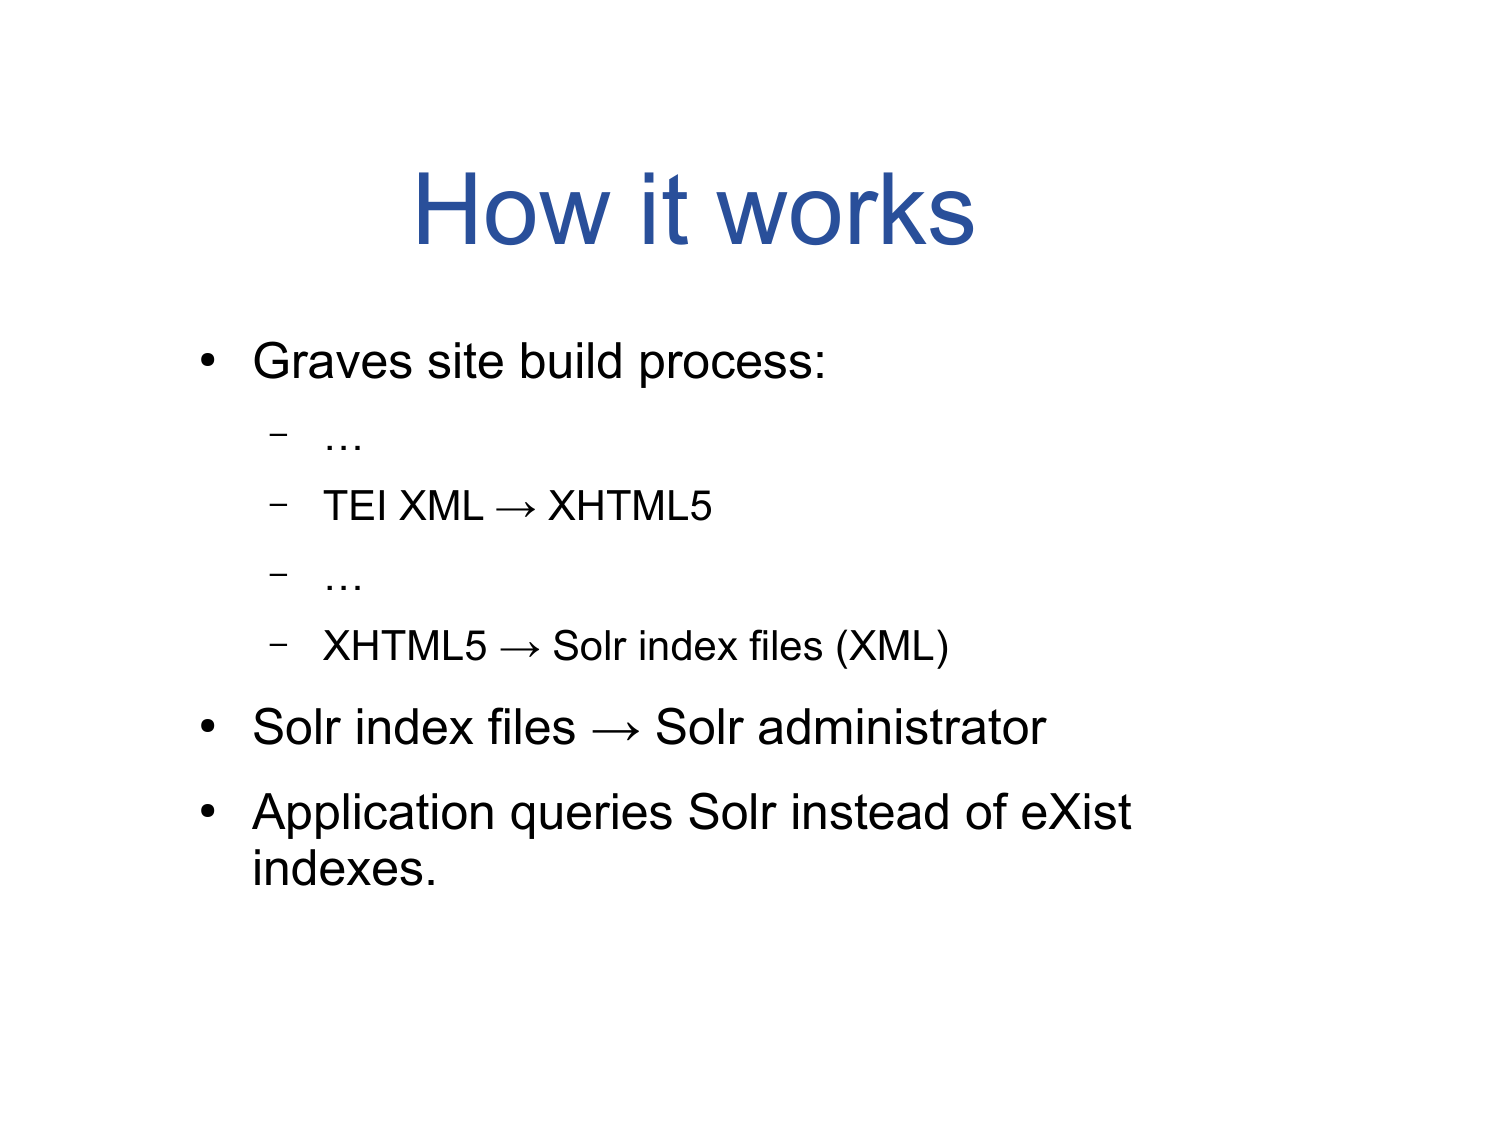

# How it works
Graves site build process:
…
TEI XML → XHTML5
…
XHTML5 → Solr index files (XML)
Solr index files → Solr administrator
Application queries Solr instead of eXist indexes.